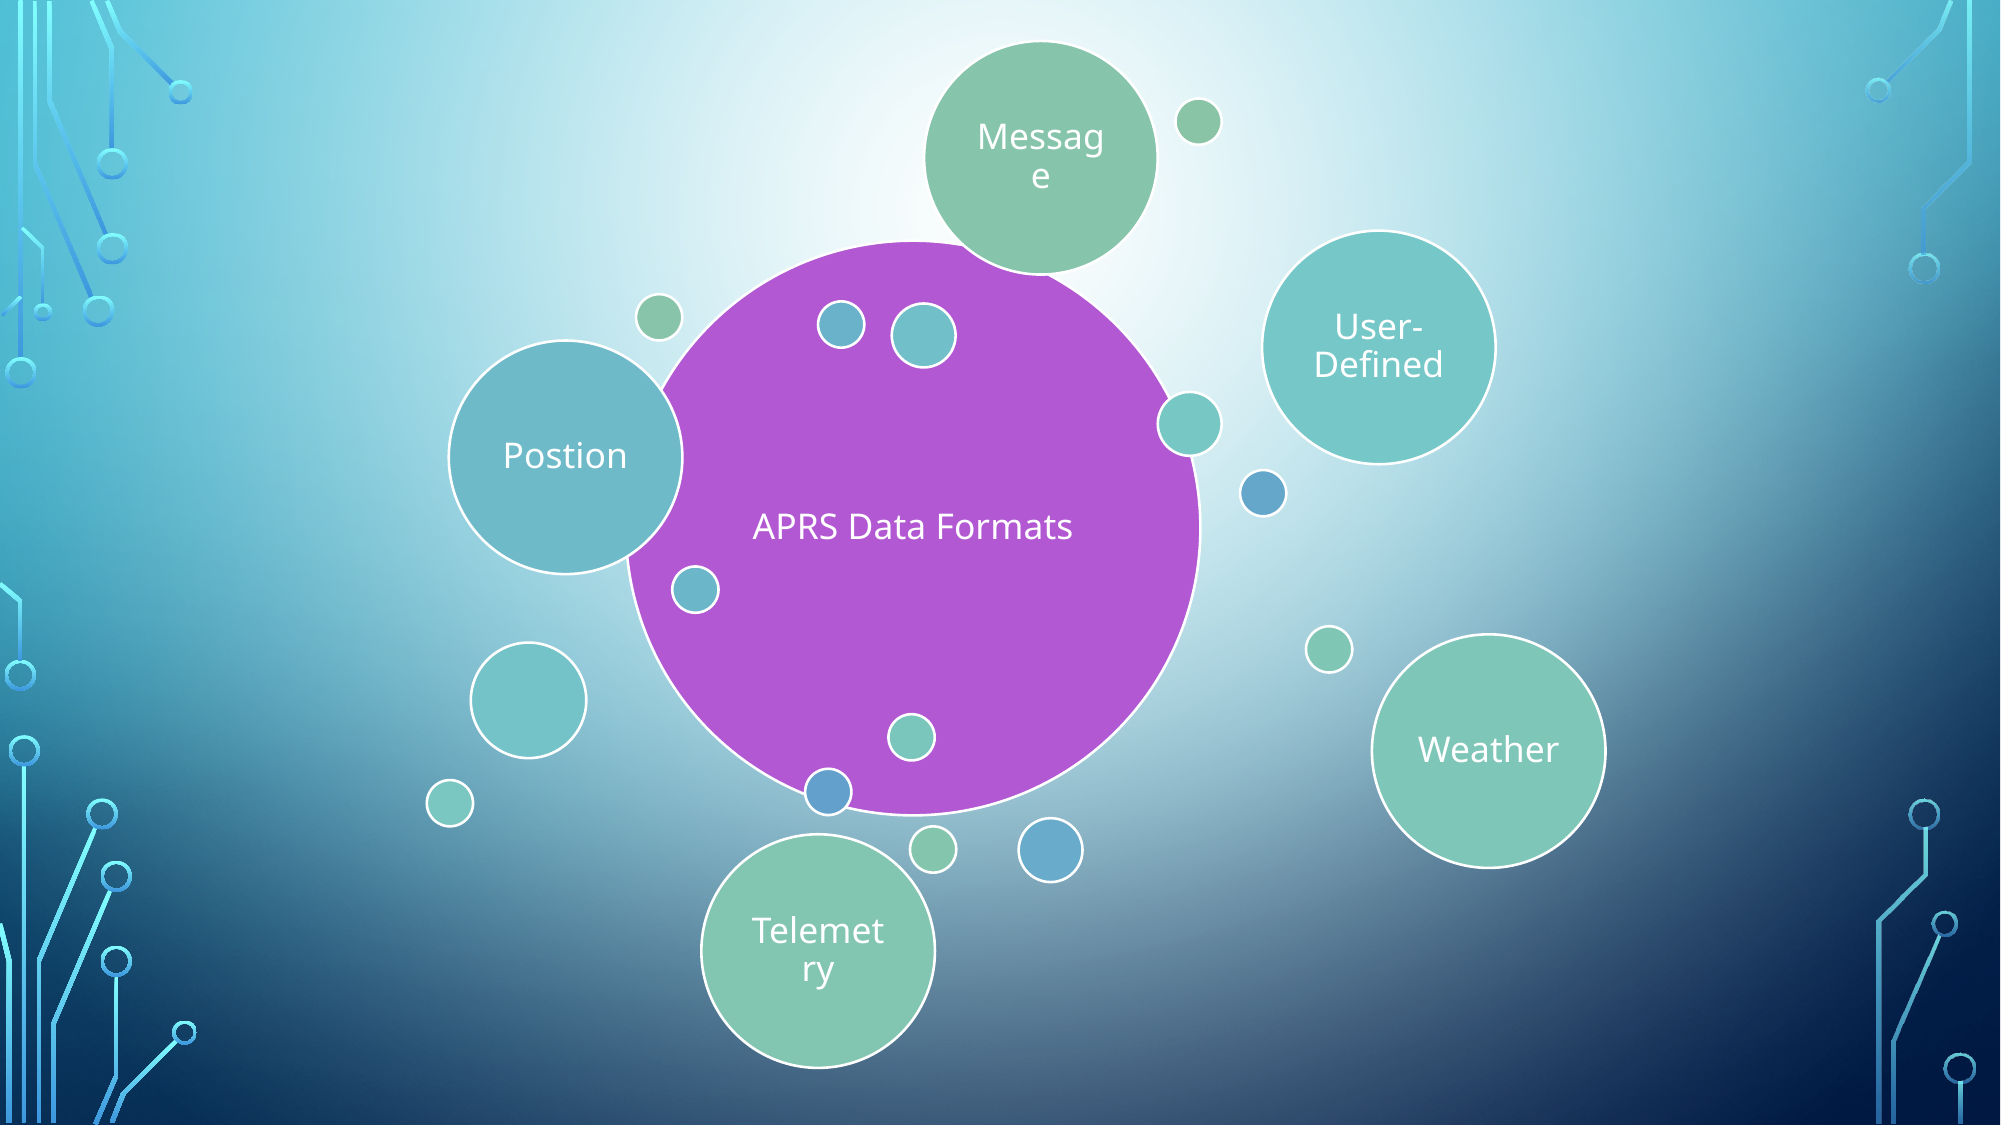

Message
User-Defined
APRS Data Formats
Postion
Weather
Telemetry